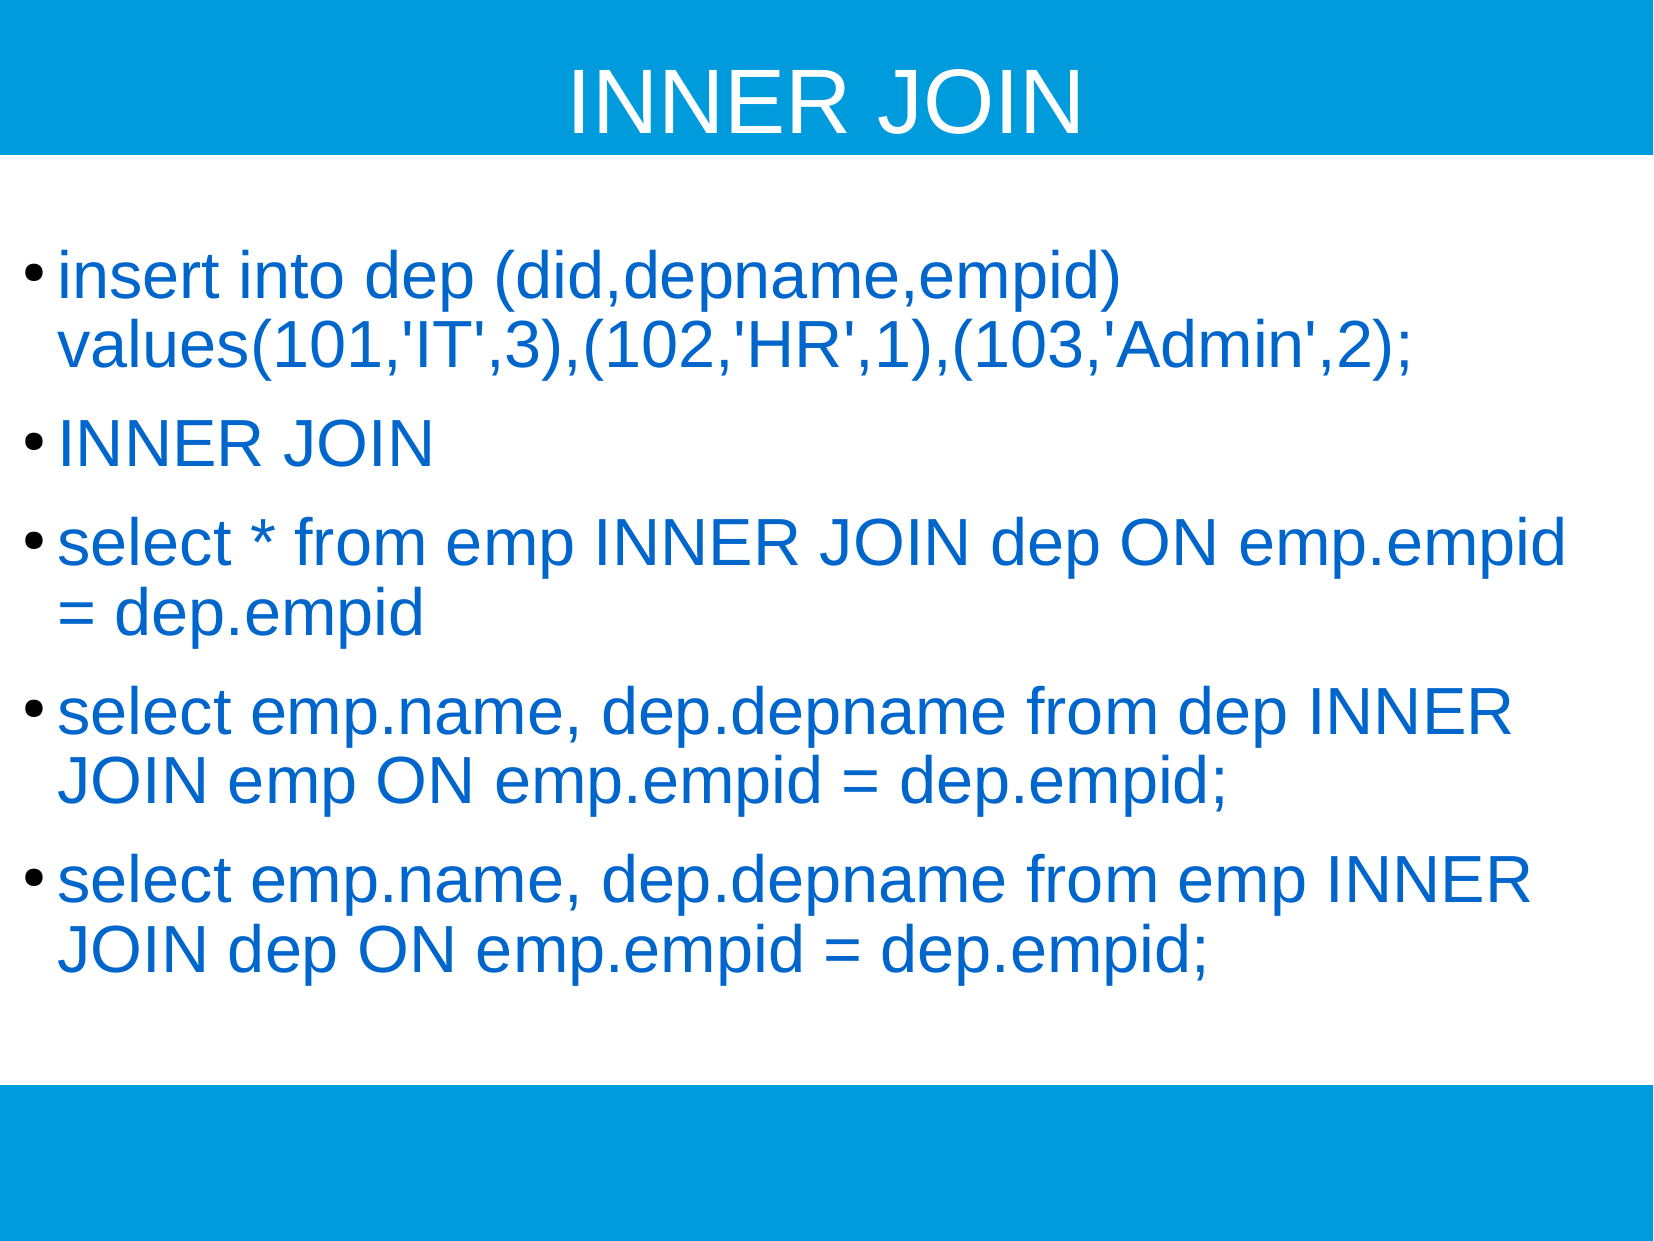

# INNER JOIN
insert into dep (did,depname,empid) values(101,'IT',3),(102,'HR',1),(103,'Admin',2);
INNER JOIN
select * from emp INNER JOIN dep ON emp.empid = dep.empid
select emp.name, dep.depname from dep INNER JOIN emp ON emp.empid = dep.empid;
select emp.name, dep.depname from emp INNER JOIN dep ON emp.empid = dep.empid;